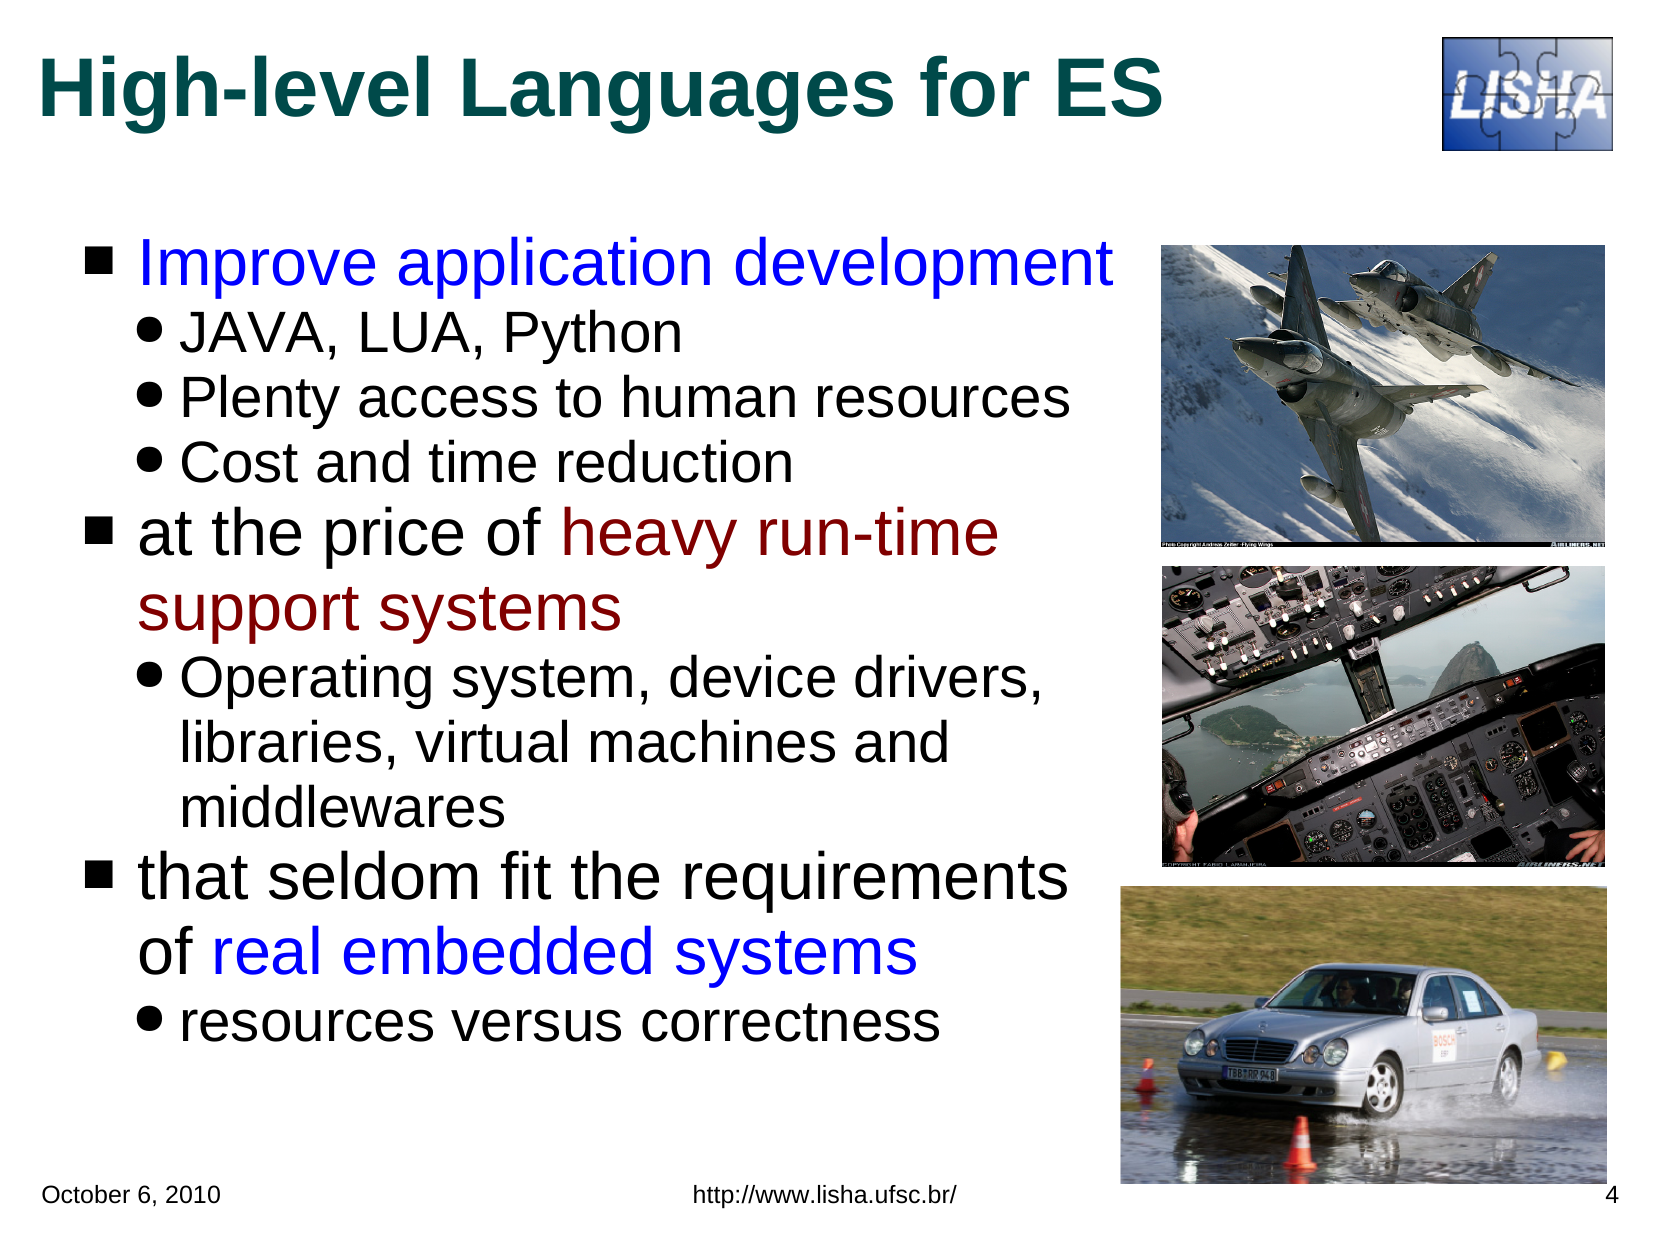

# High-level Languages for ES
Improve application development
JAVA, LUA, Python
Plenty access to human resources
Cost and time reduction
at the price of heavy run-time support systems
Operating system, device drivers, libraries, virtual machines and middlewares
that seldom fit the requirements of real embedded systems
resources versus correctness